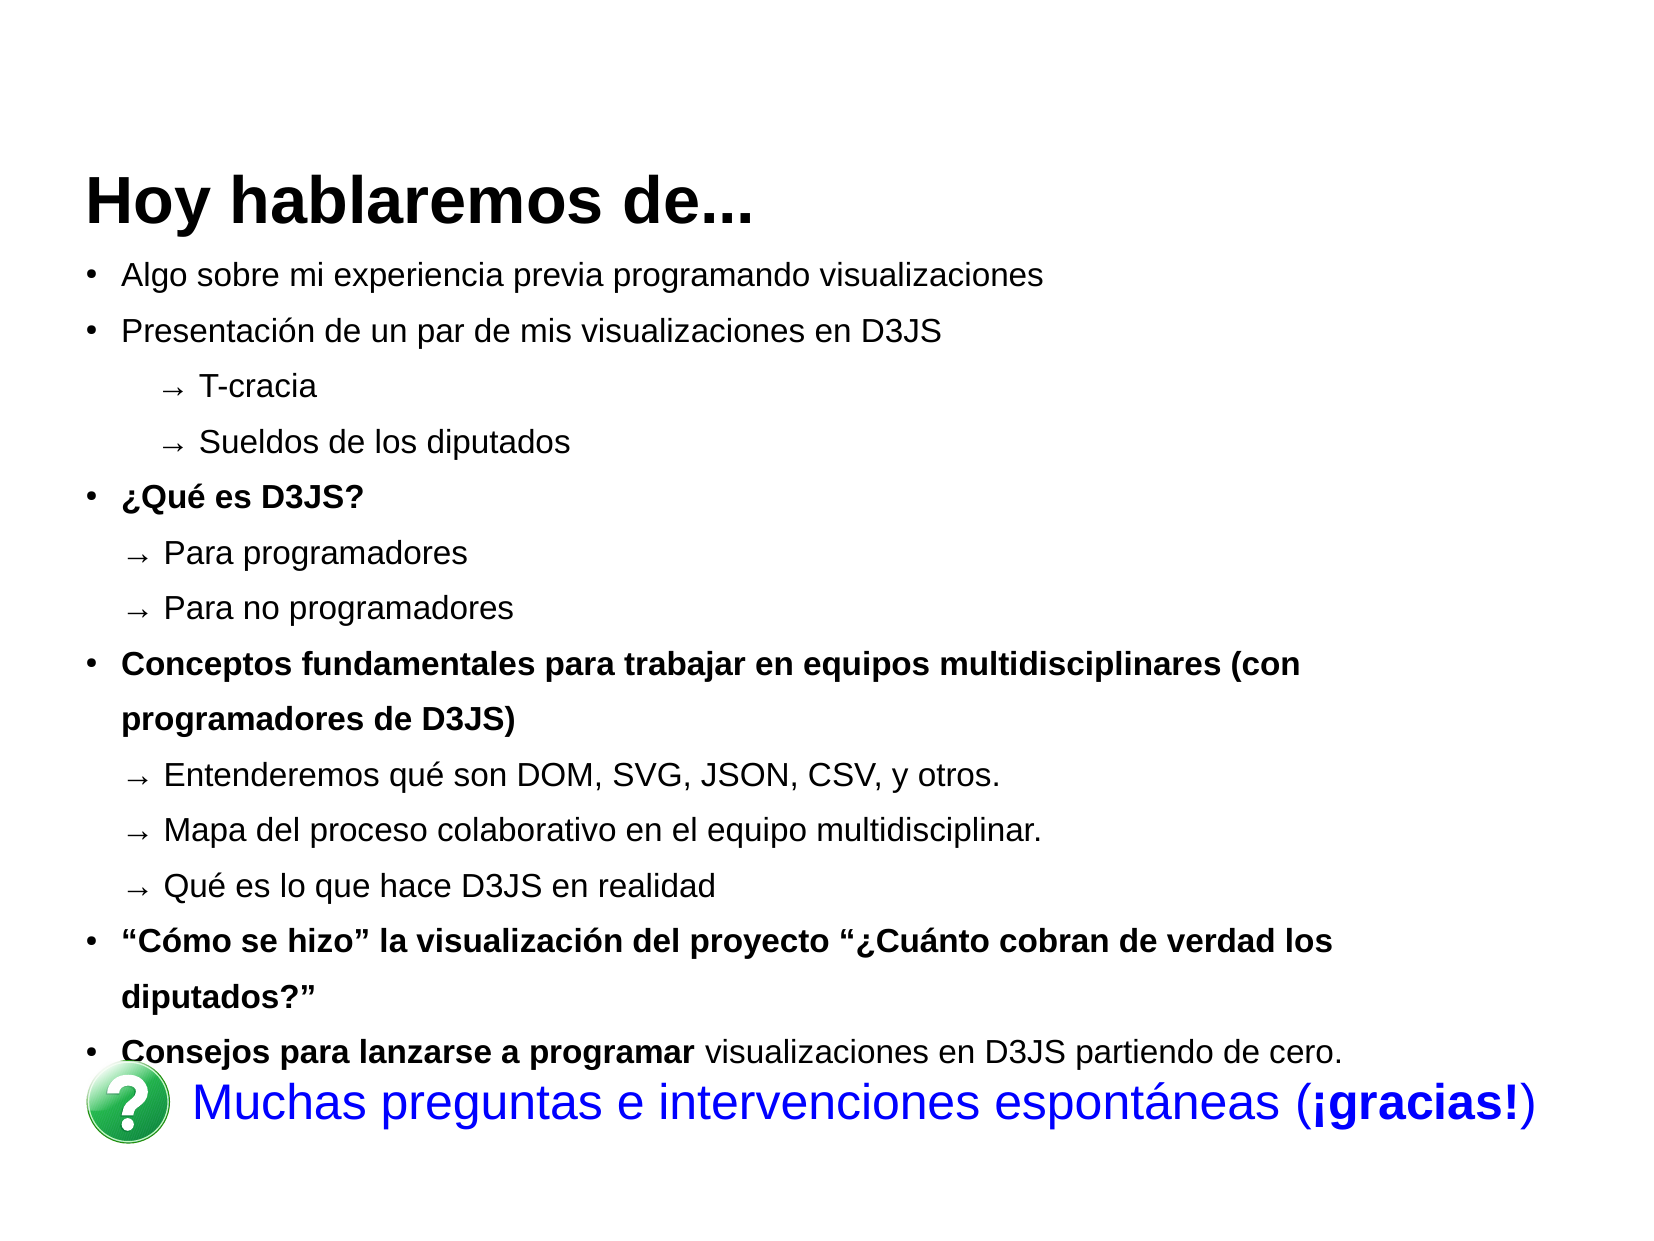

Hoy hablaremos de...
Algo sobre mi experiencia previa programando visualizaciones
Presentación de un par de mis visualizaciones en D3JS
→ T-cracia
→ Sueldos de los diputados
¿Qué es D3JS?
→ Para programadores
→ Para no programadores
Conceptos fundamentales para trabajar en equipos multidisciplinares (con programadores de D3JS)
→ Entenderemos qué son DOM, SVG, JSON, CSV, y otros.
→ Mapa del proceso colaborativo en el equipo multidisciplinar.
→ Qué es lo que hace D3JS en realidad
“Cómo se hizo” la visualización del proyecto “¿Cuánto cobran de verdad los diputados?”
Consejos para lanzarse a programar visualizaciones en D3JS partiendo de cero.
Muchas preguntas e intervenciones espontáneas (¡gracias!)